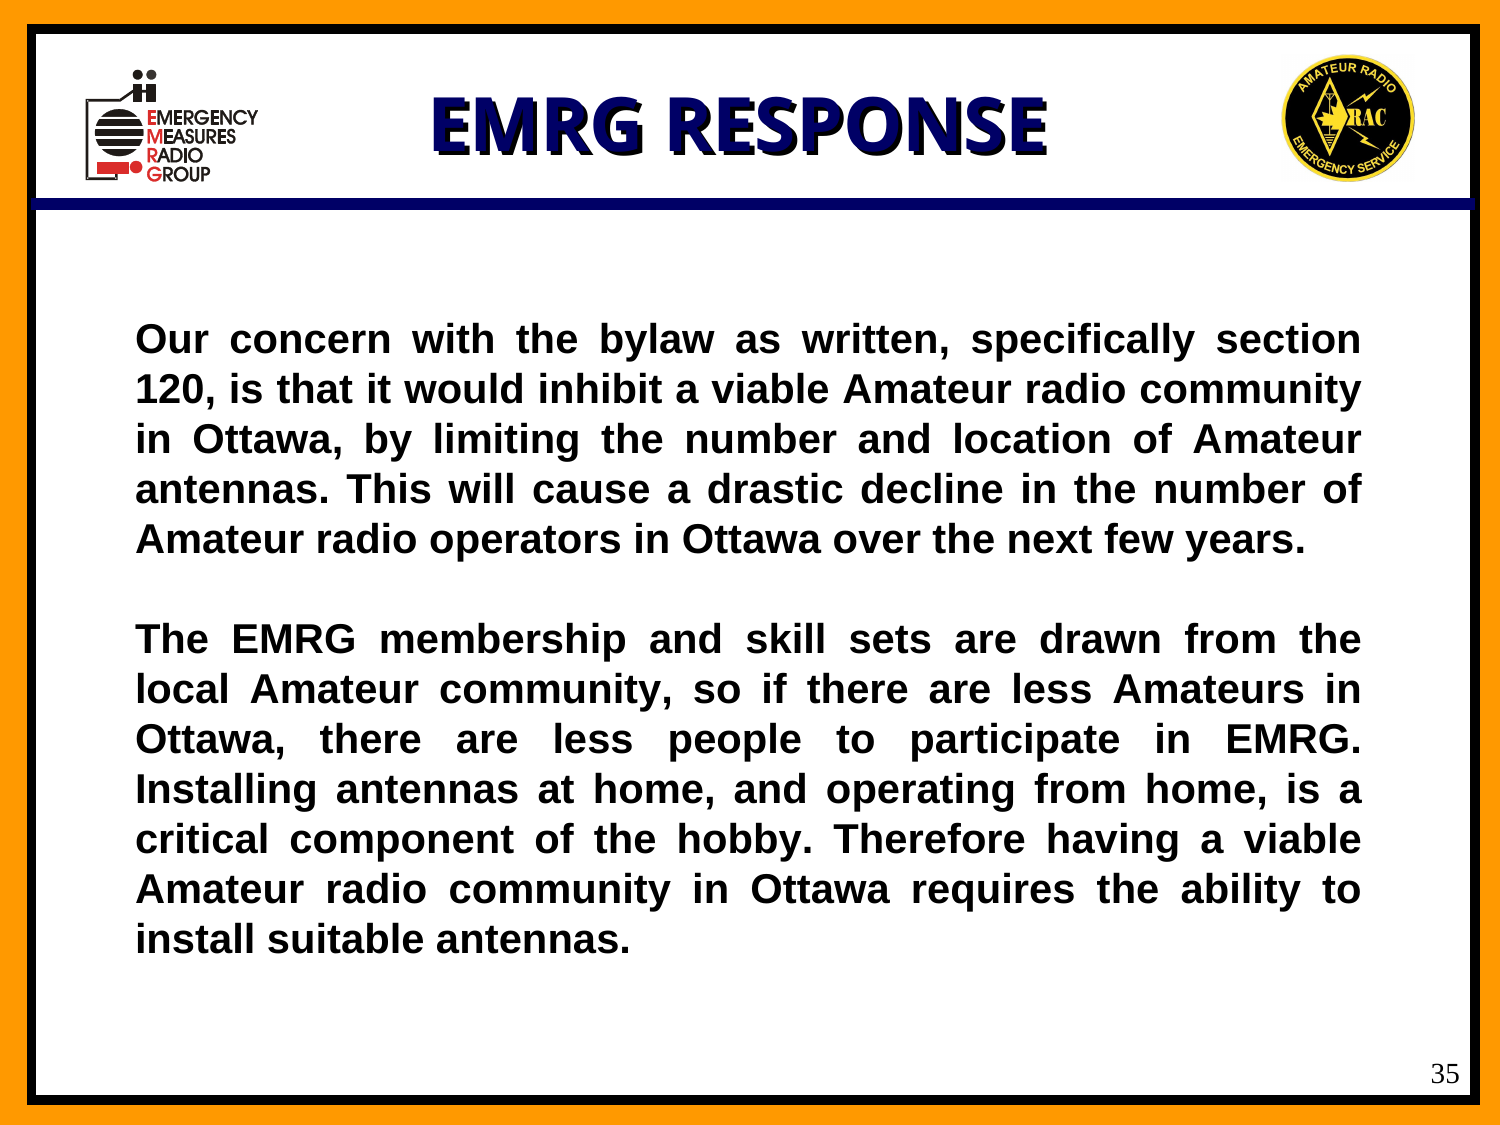

EMRG RESPONSE
Our concern with the bylaw as written, specifically section 120, is that it would inhibit a viable Amateur radio community in Ottawa, by limiting the number and location of Amateur antennas. This will cause a drastic decline in the number of Amateur radio operators in Ottawa over the next few years.
The EMRG membership and skill sets are drawn from the local Amateur community, so if there are less Amateurs in Ottawa, there are less people to participate in EMRG. Installing antennas at home, and operating from home, is a critical component of the hobby. Therefore having a viable Amateur radio community in Ottawa requires the ability to install suitable antennas.
35